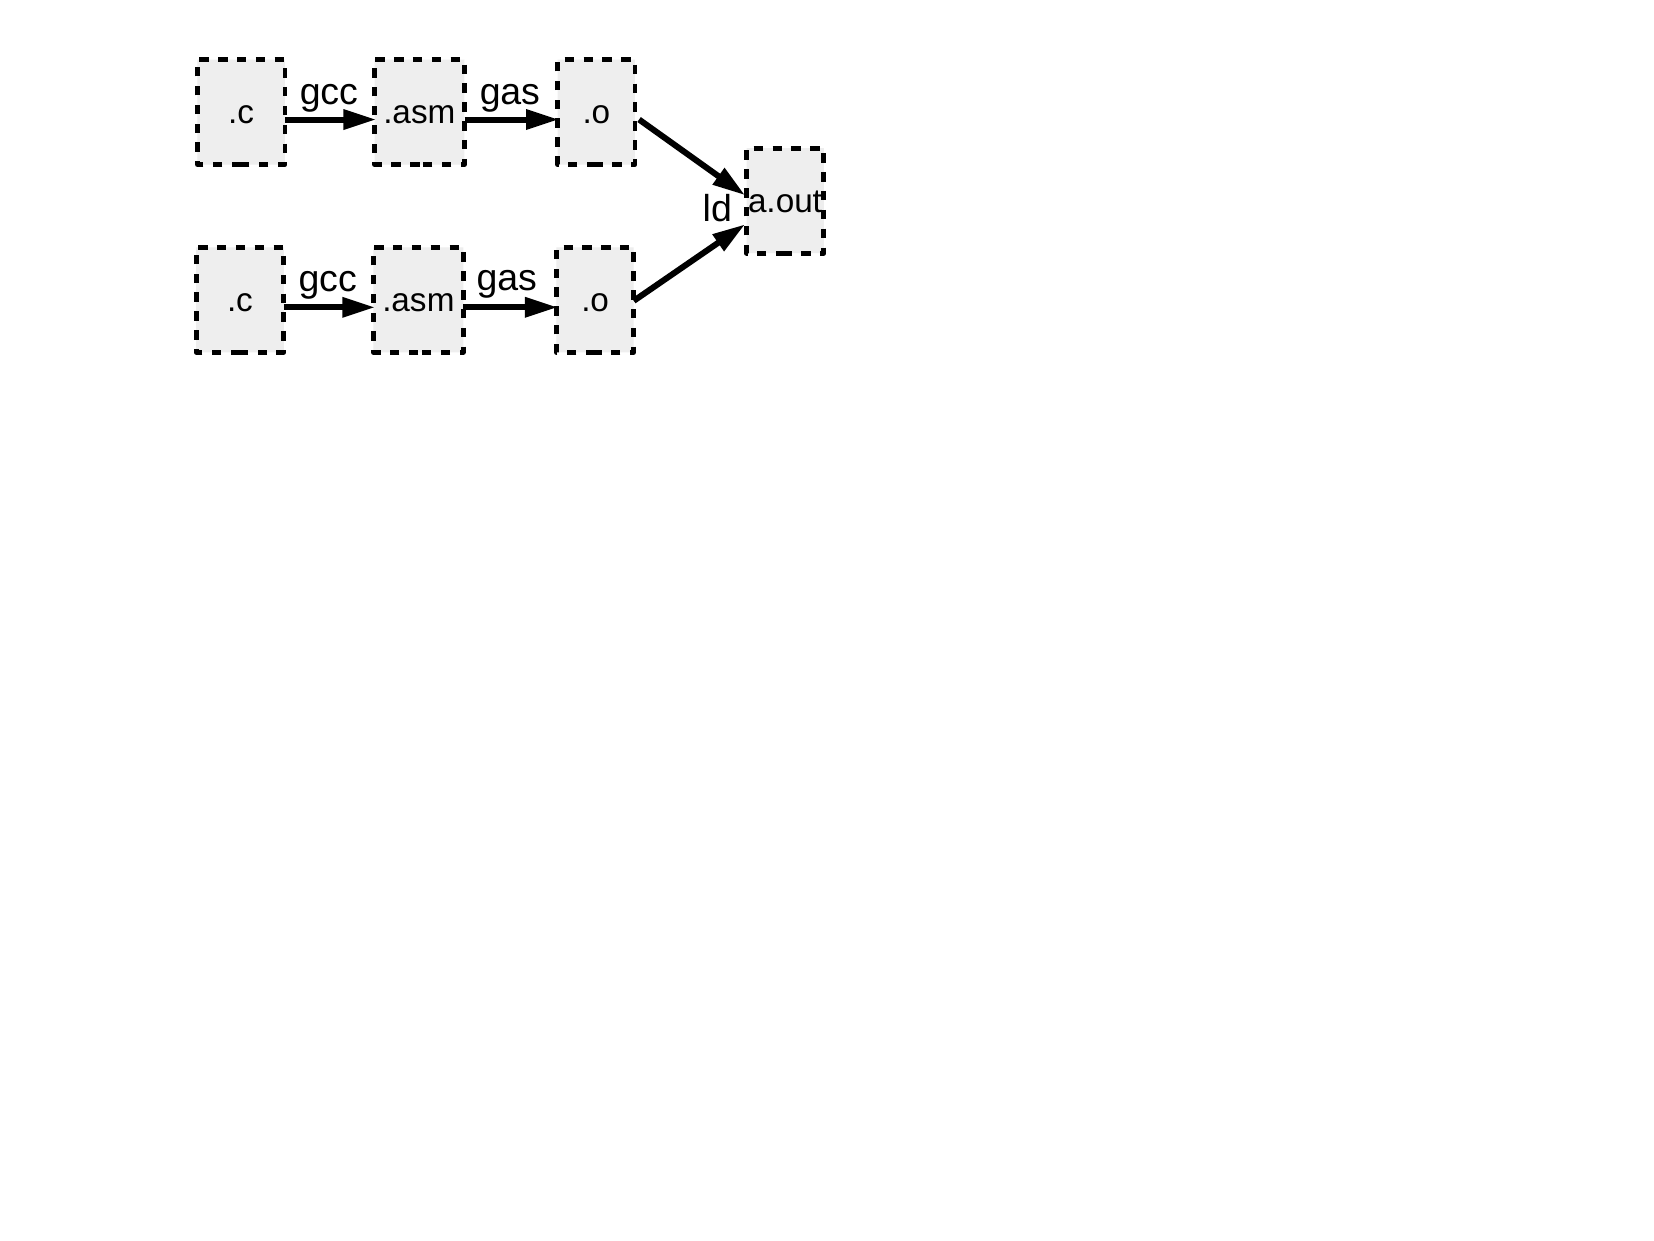

.c
.asm
.o
gas
gcc
a.out
ld
.c
.asm
.o
gas
gcc